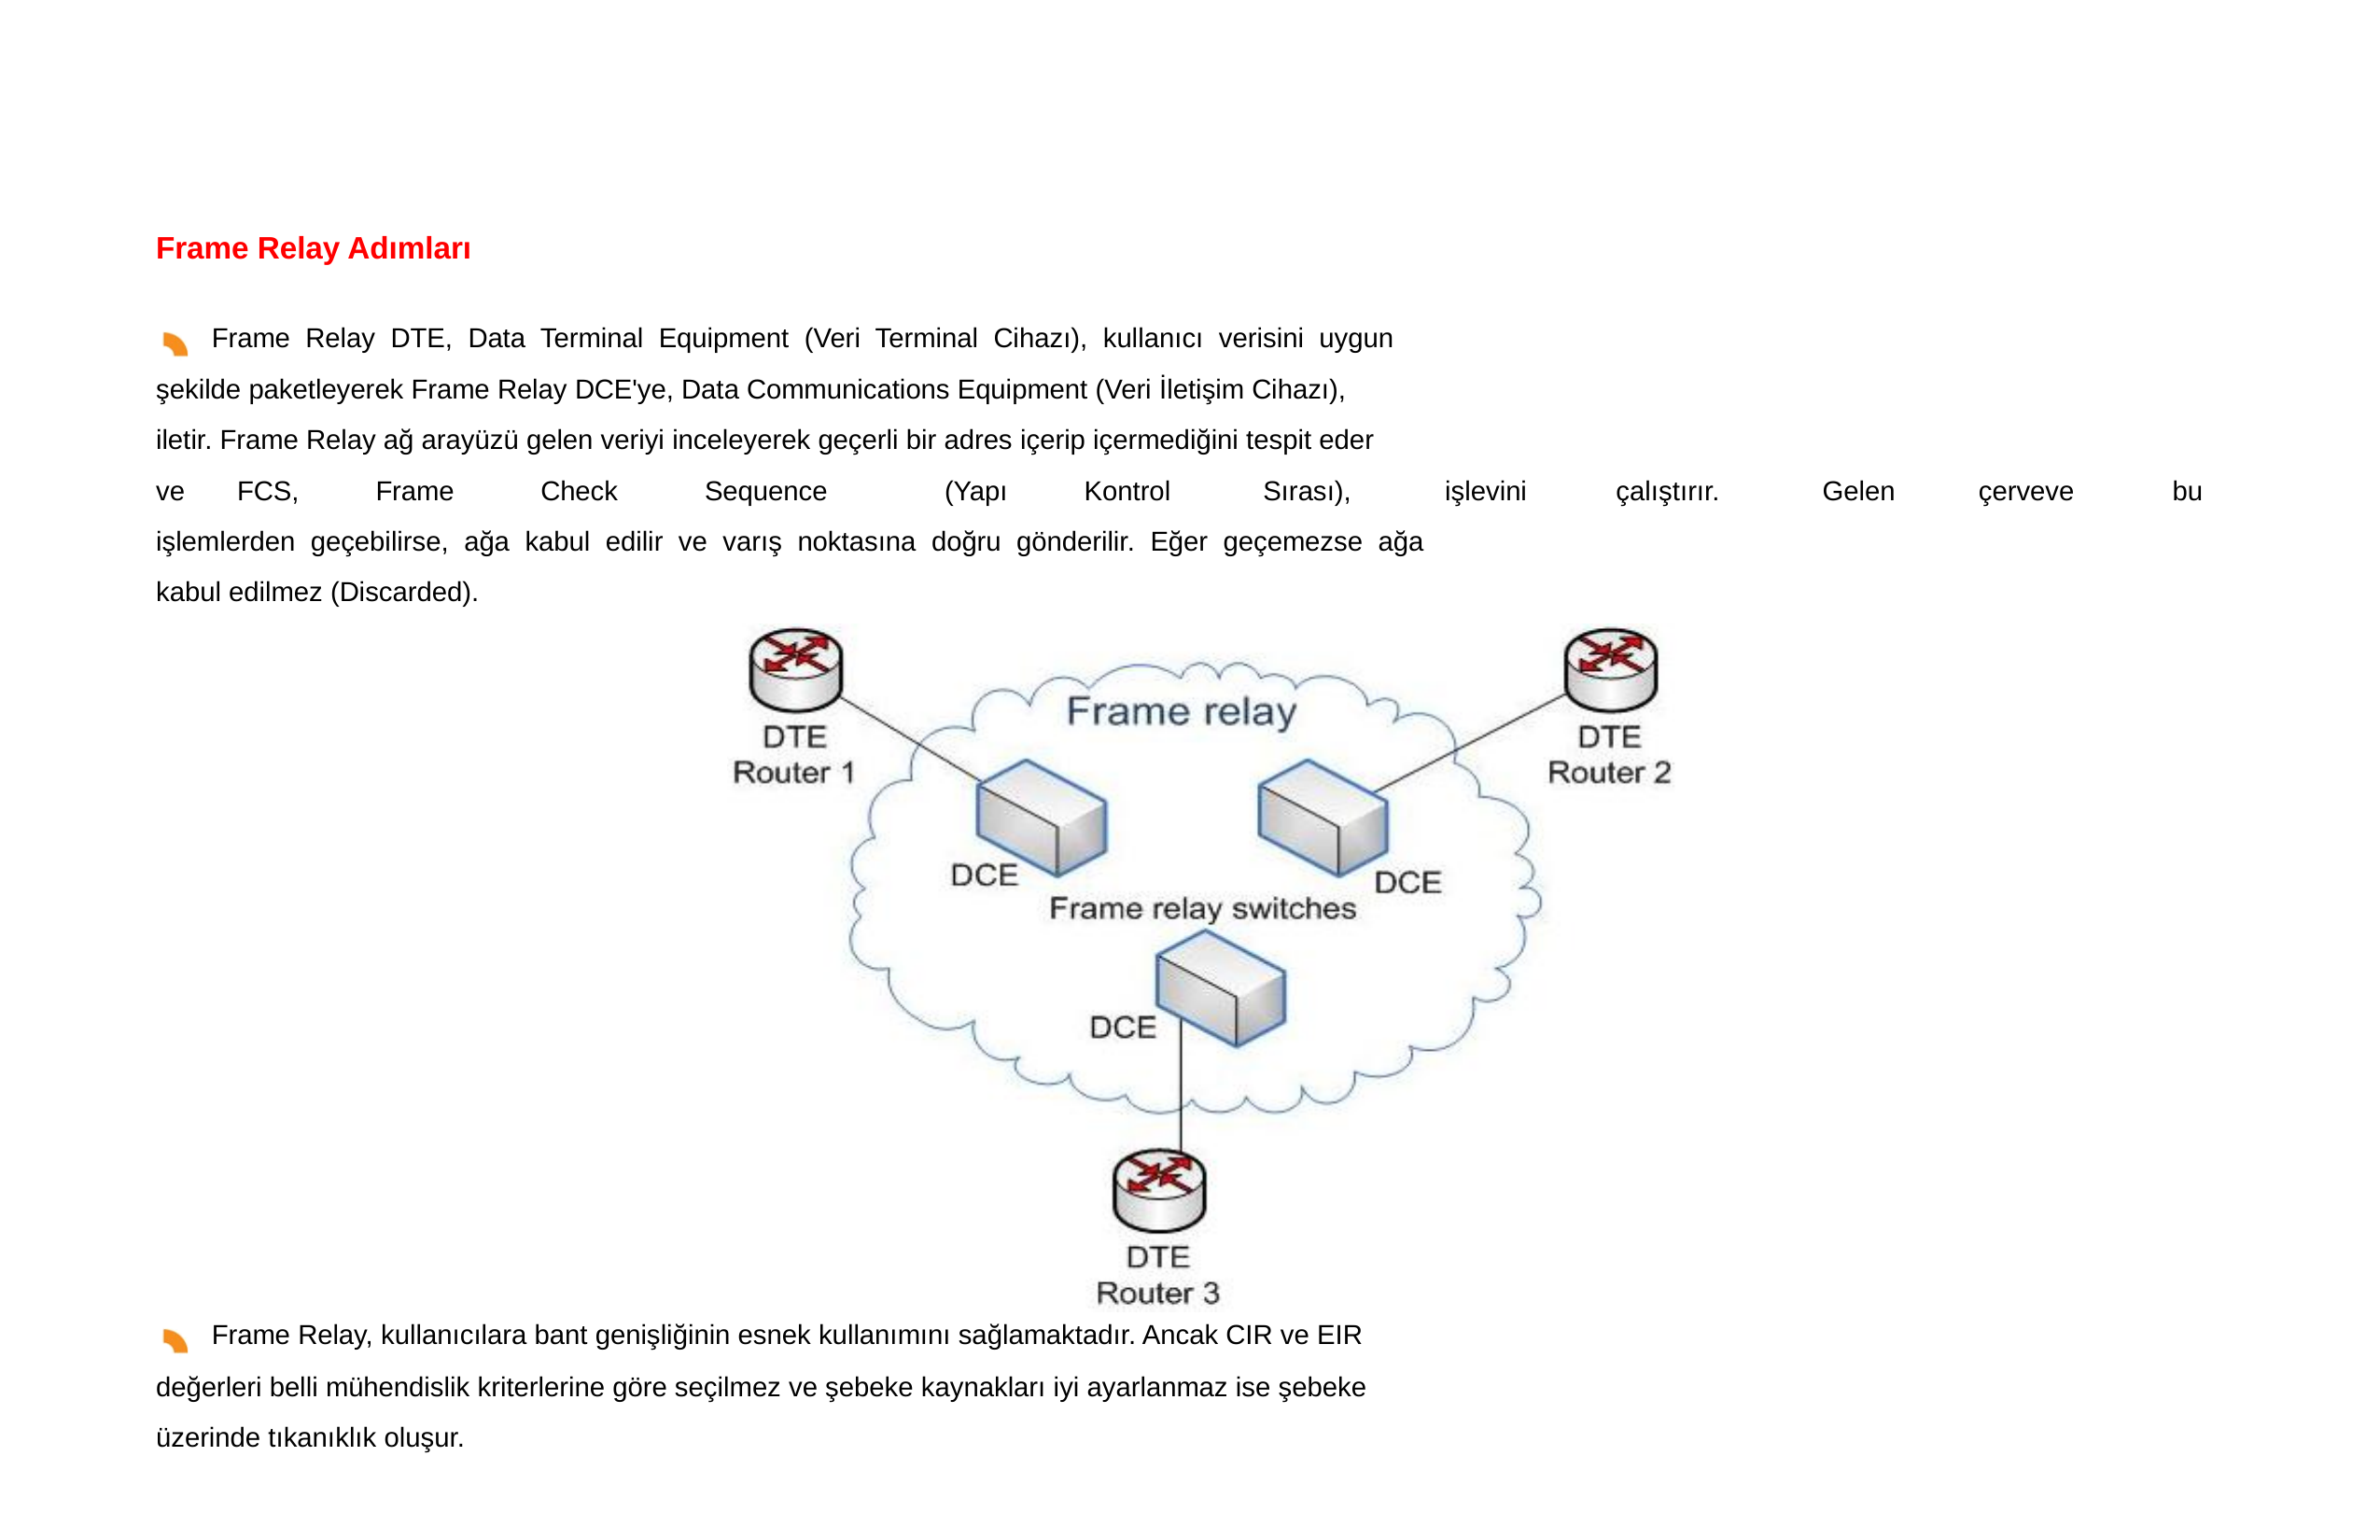

Frame Relay Adımları
Frame Relay DTE, Data Terminal Equipment (Veri Terminal Cihazı), kullanıcı verisini uygun
şekilde paketleyerek Frame Relay DCE'ye, Data Communications Equipment (Veri İletişim Cihazı),
iletir. Frame Relay ağ arayüzü gelen veriyi inceleyerek geçerli bir adres içerip içermediğini tespit eder
ve
FCS,
Frame
Check
Sequence
(Yapı
Kontrol
Sırası),
işlevini
çalıştırır.
Gelen
çerveve
bu
işlemlerden geçebilirse, ağa kabul edilir ve varış noktasına doğru gönderilir. Eğer geçemezse ağa
kabul edilmez (Discarded).
Frame Relay, kullanıcılara bant genişliğinin esnek kullanımını sağlamaktadır. Ancak CIR ve EIR
değerleri belli mühendislik kriterlerine göre seçilmez ve şebeke kaynakları iyi ayarlanmaz ise şebeke
üzerinde tıkanıklık oluşur.